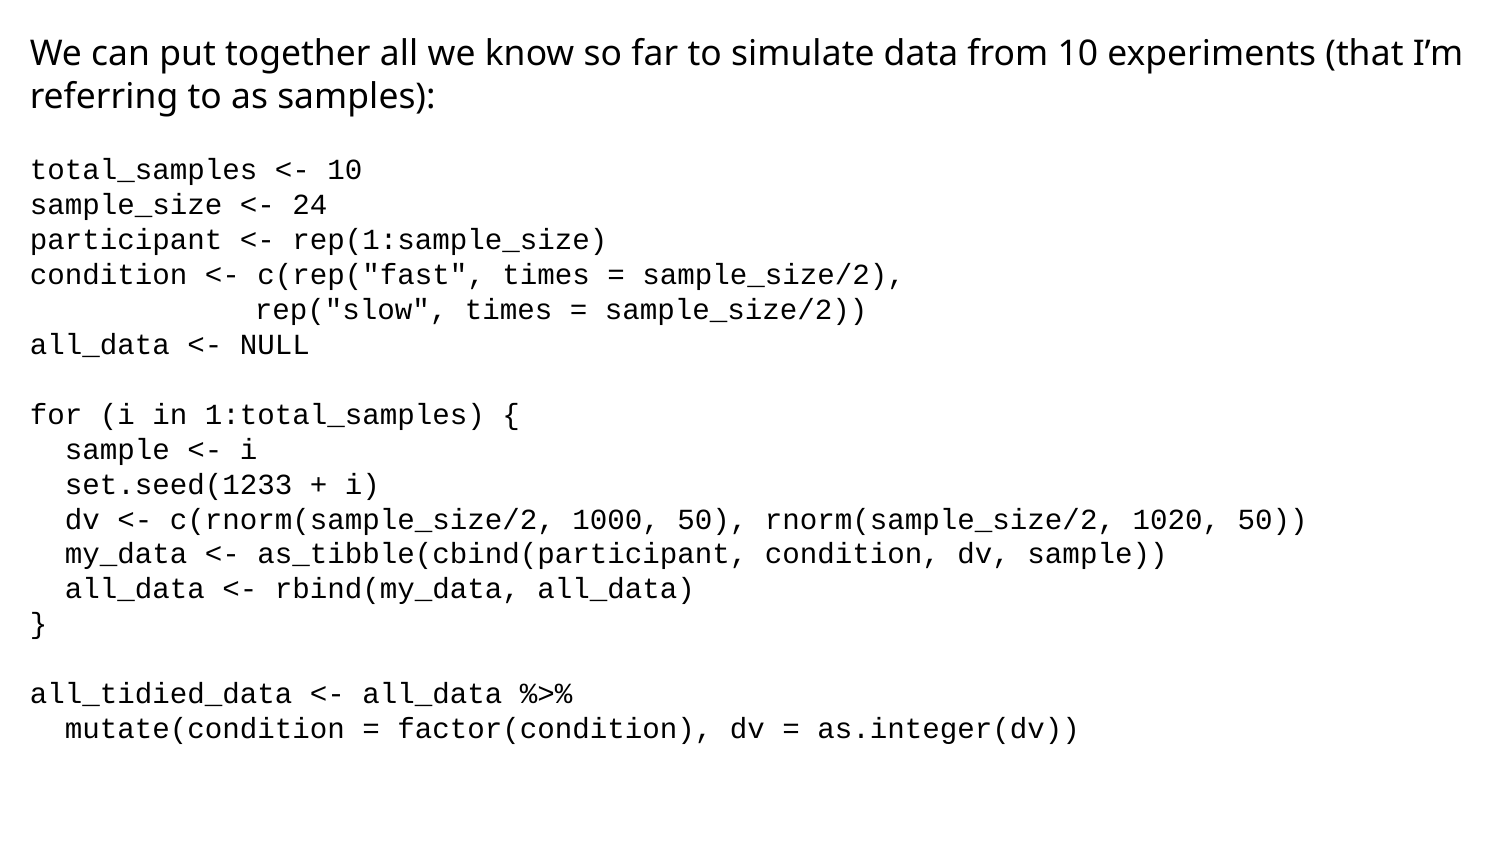

We can put together all we know so far to simulate data from 10 experiments (that I’m referring to as samples):
total_samples <- 10
sample_size <- 24
participant <- rep(1:sample_size)
condition <- c(rep("fast", times = sample_size/2),
 	rep("slow", times = sample_size/2))
all_data <- NULL
for (i in 1:total_samples) {
 sample <- i
 set.seed(1233 + i)
 dv <- c(rnorm(sample_size/2, 1000, 50), rnorm(sample_size/2, 1020, 50))
 my_data <- as_tibble(cbind(participant, condition, dv, sample))
 all_data <- rbind(my_data, all_data)
}
all_tidied_data <- all_data %>%
 mutate(condition = factor(condition), dv = as.integer(dv))